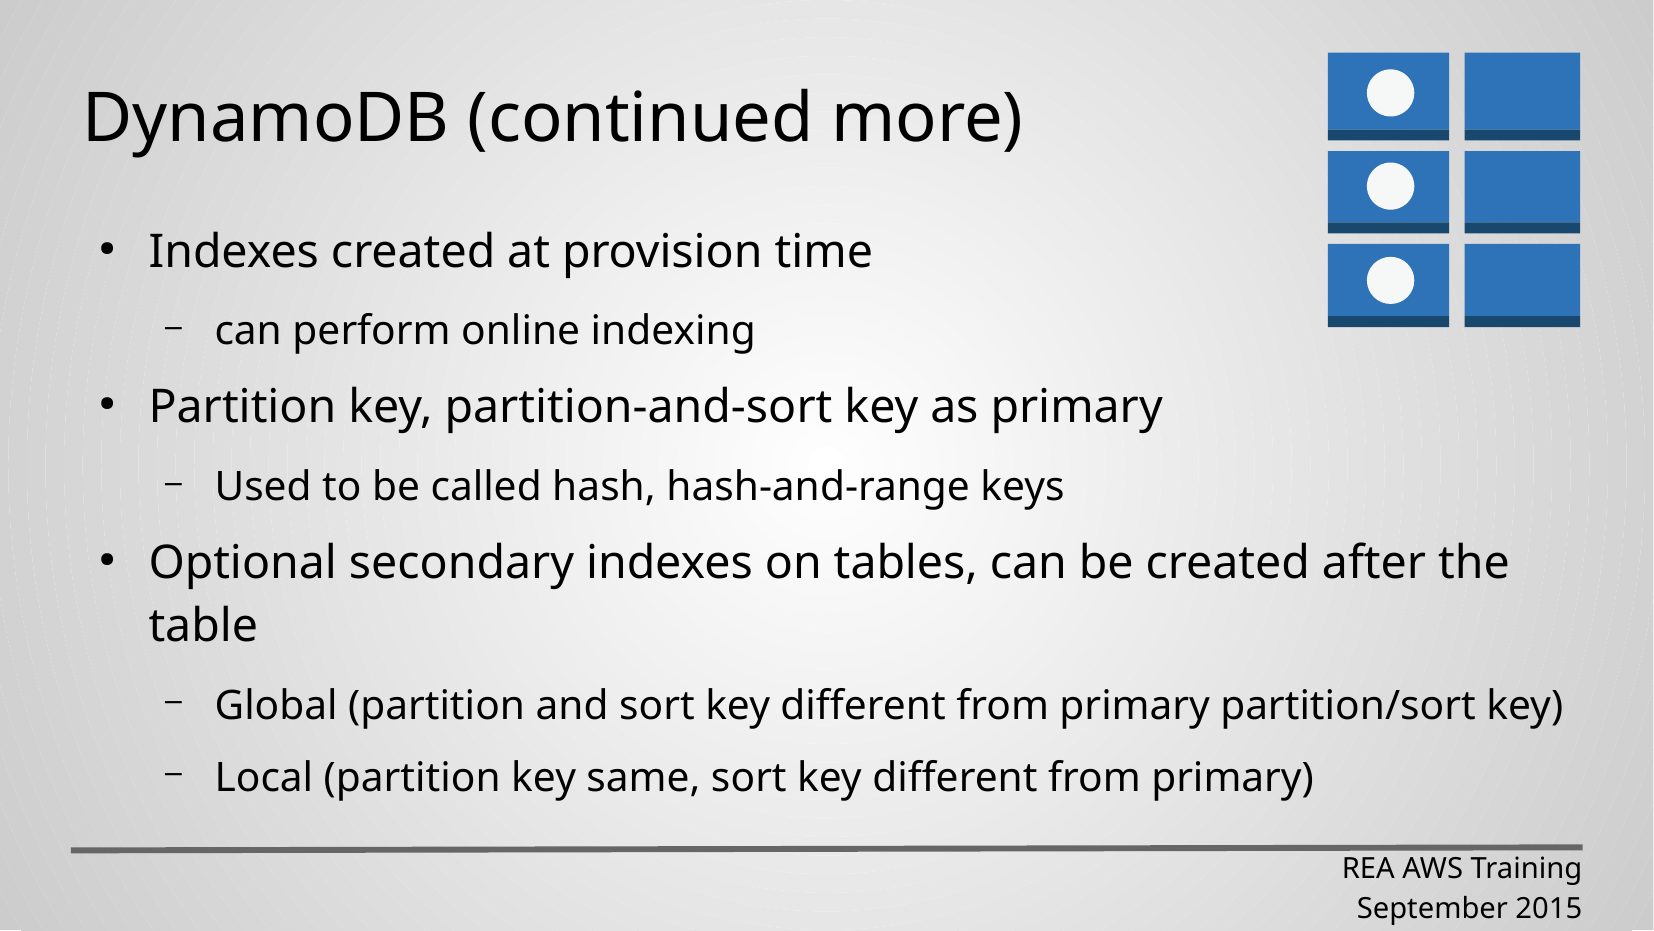

# DynamoDB (continued more)
Indexes created at provision time
can perform online indexing
Partition key, partition-and-sort key as primary
Used to be called hash, hash-and-range keys
Optional secondary indexes on tables, can be created after the table
Global (partition and sort key different from primary partition/sort key)
Local (partition key same, sort key different from primary)